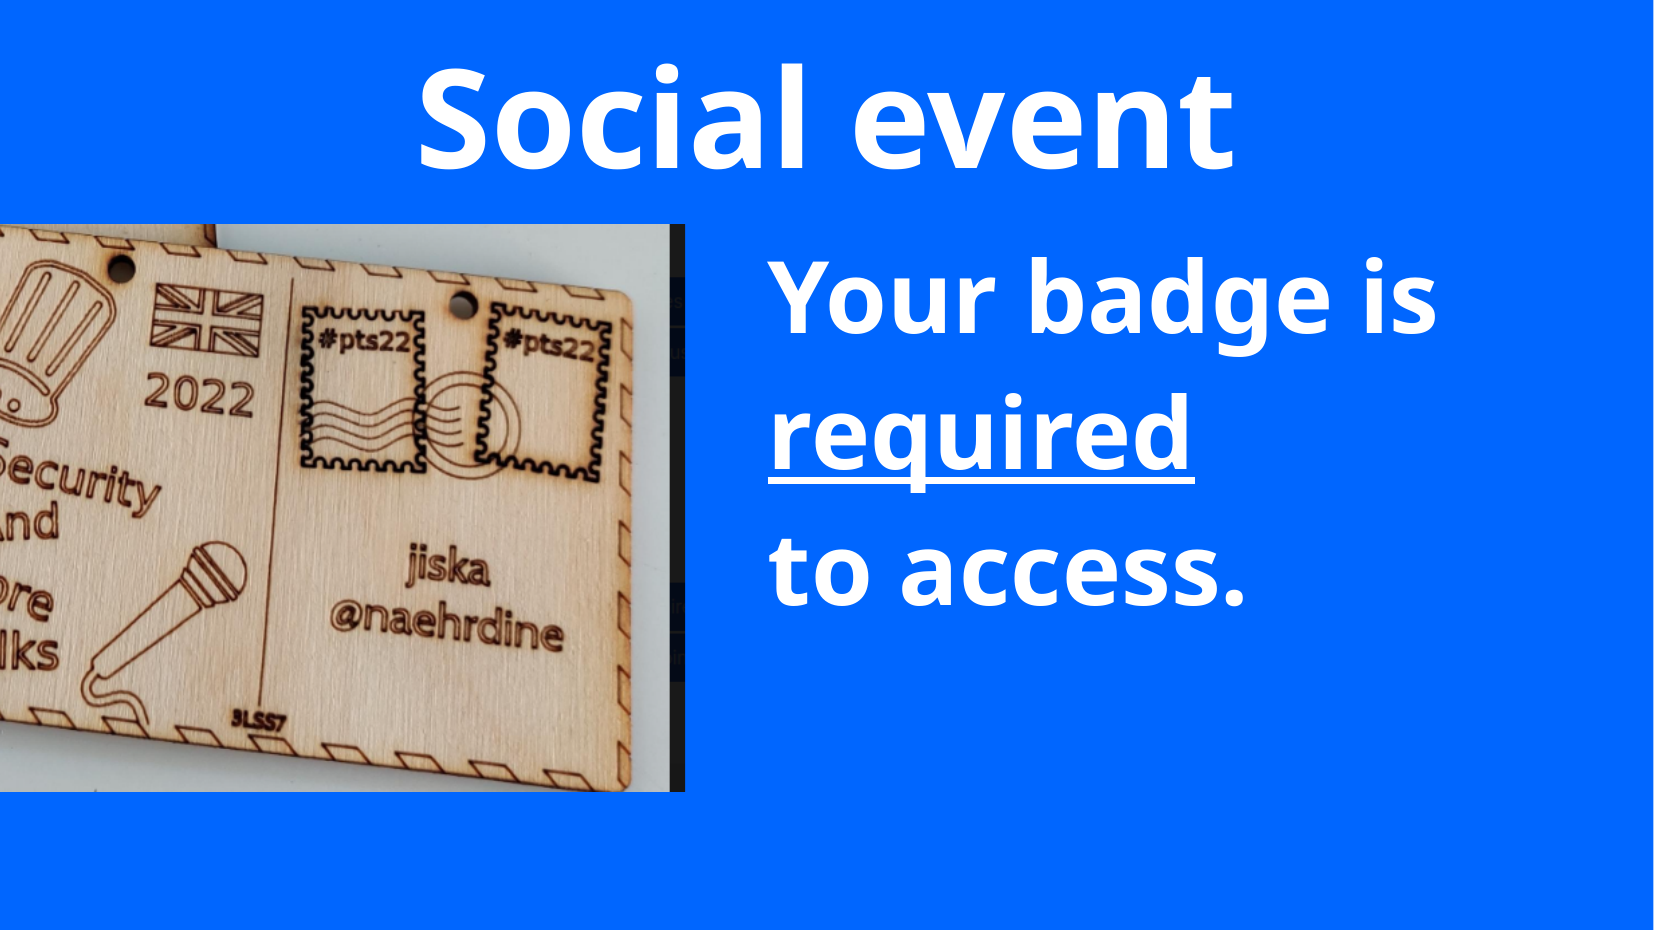

# Social event
Your badge is required
to access.